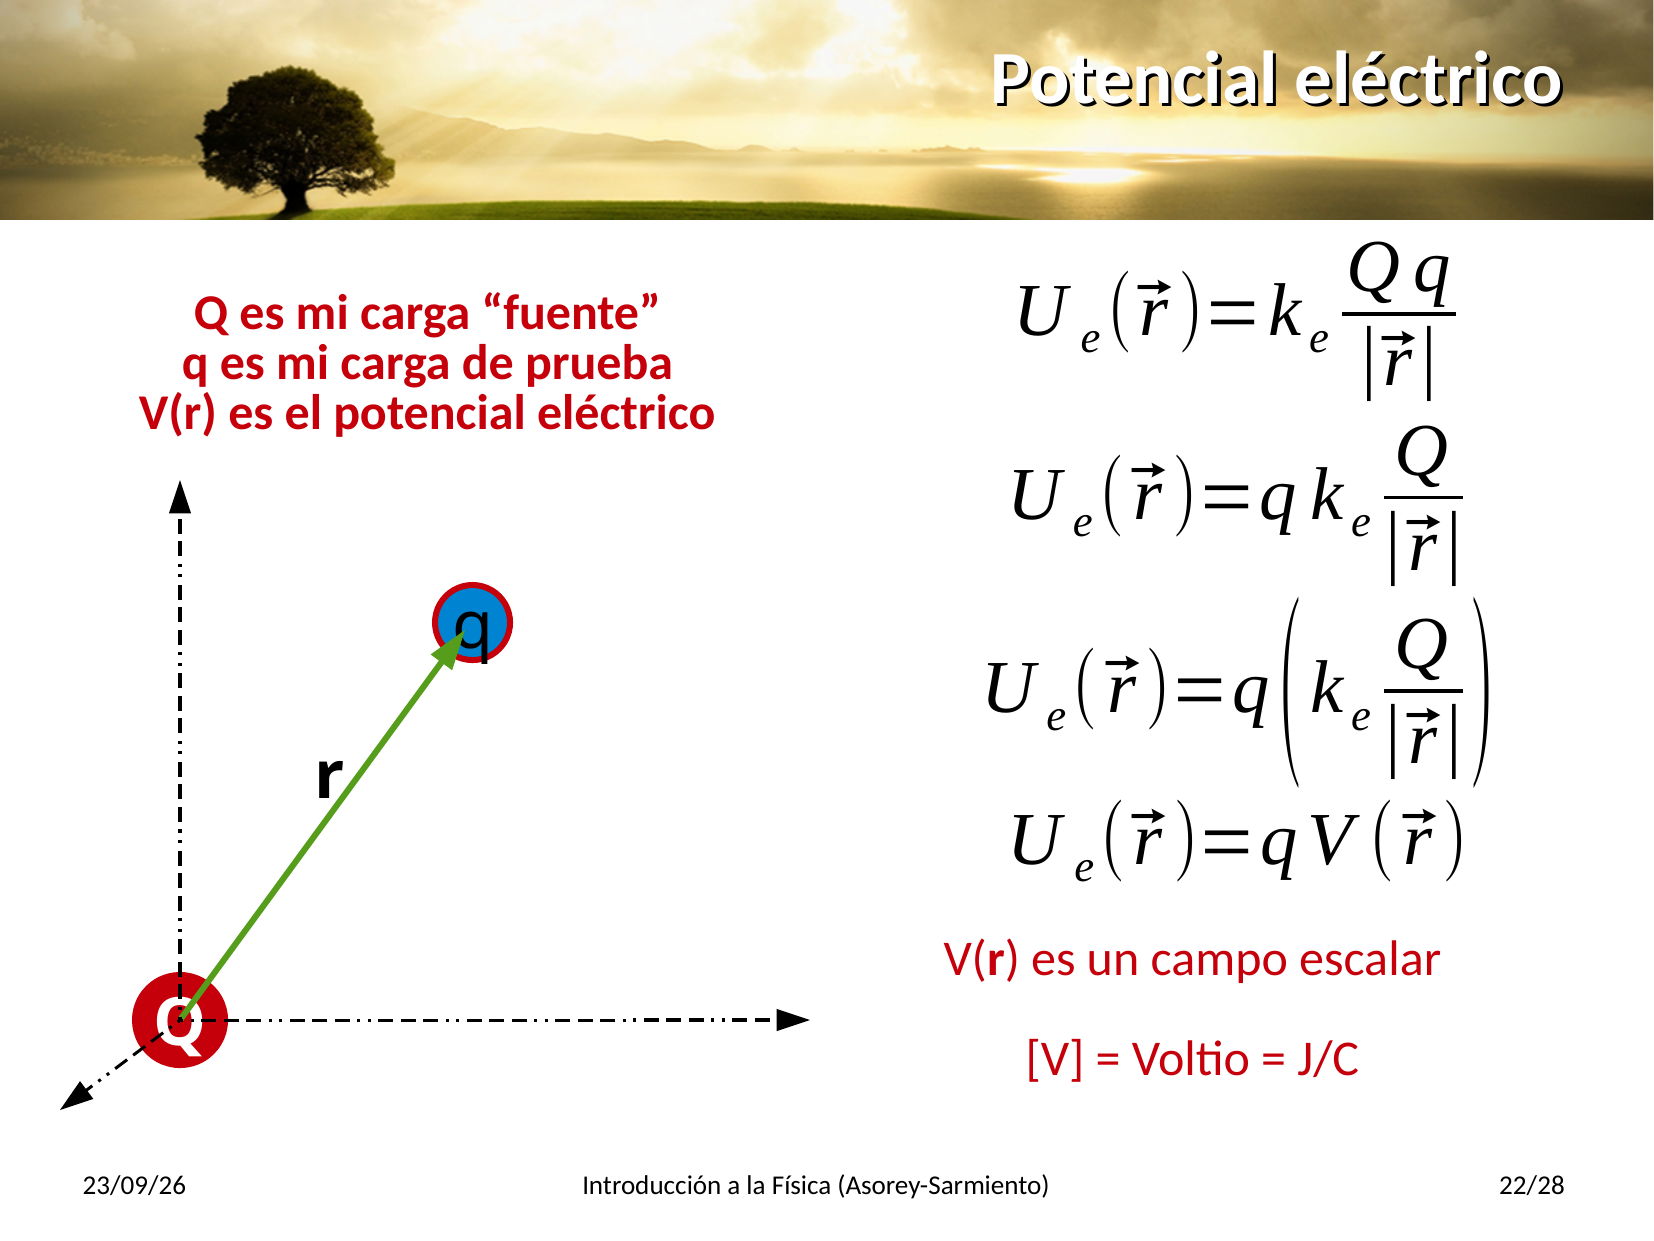

# Potencial eléctrico
Q es mi carga “fuente”
q es mi carga de prueba
V(r) es el potencial eléctrico
q
r
V(r) es un campo escalar
[V] = Voltio = J/C
Q
Introducción a la Física (Asorey-Sarmiento)
22